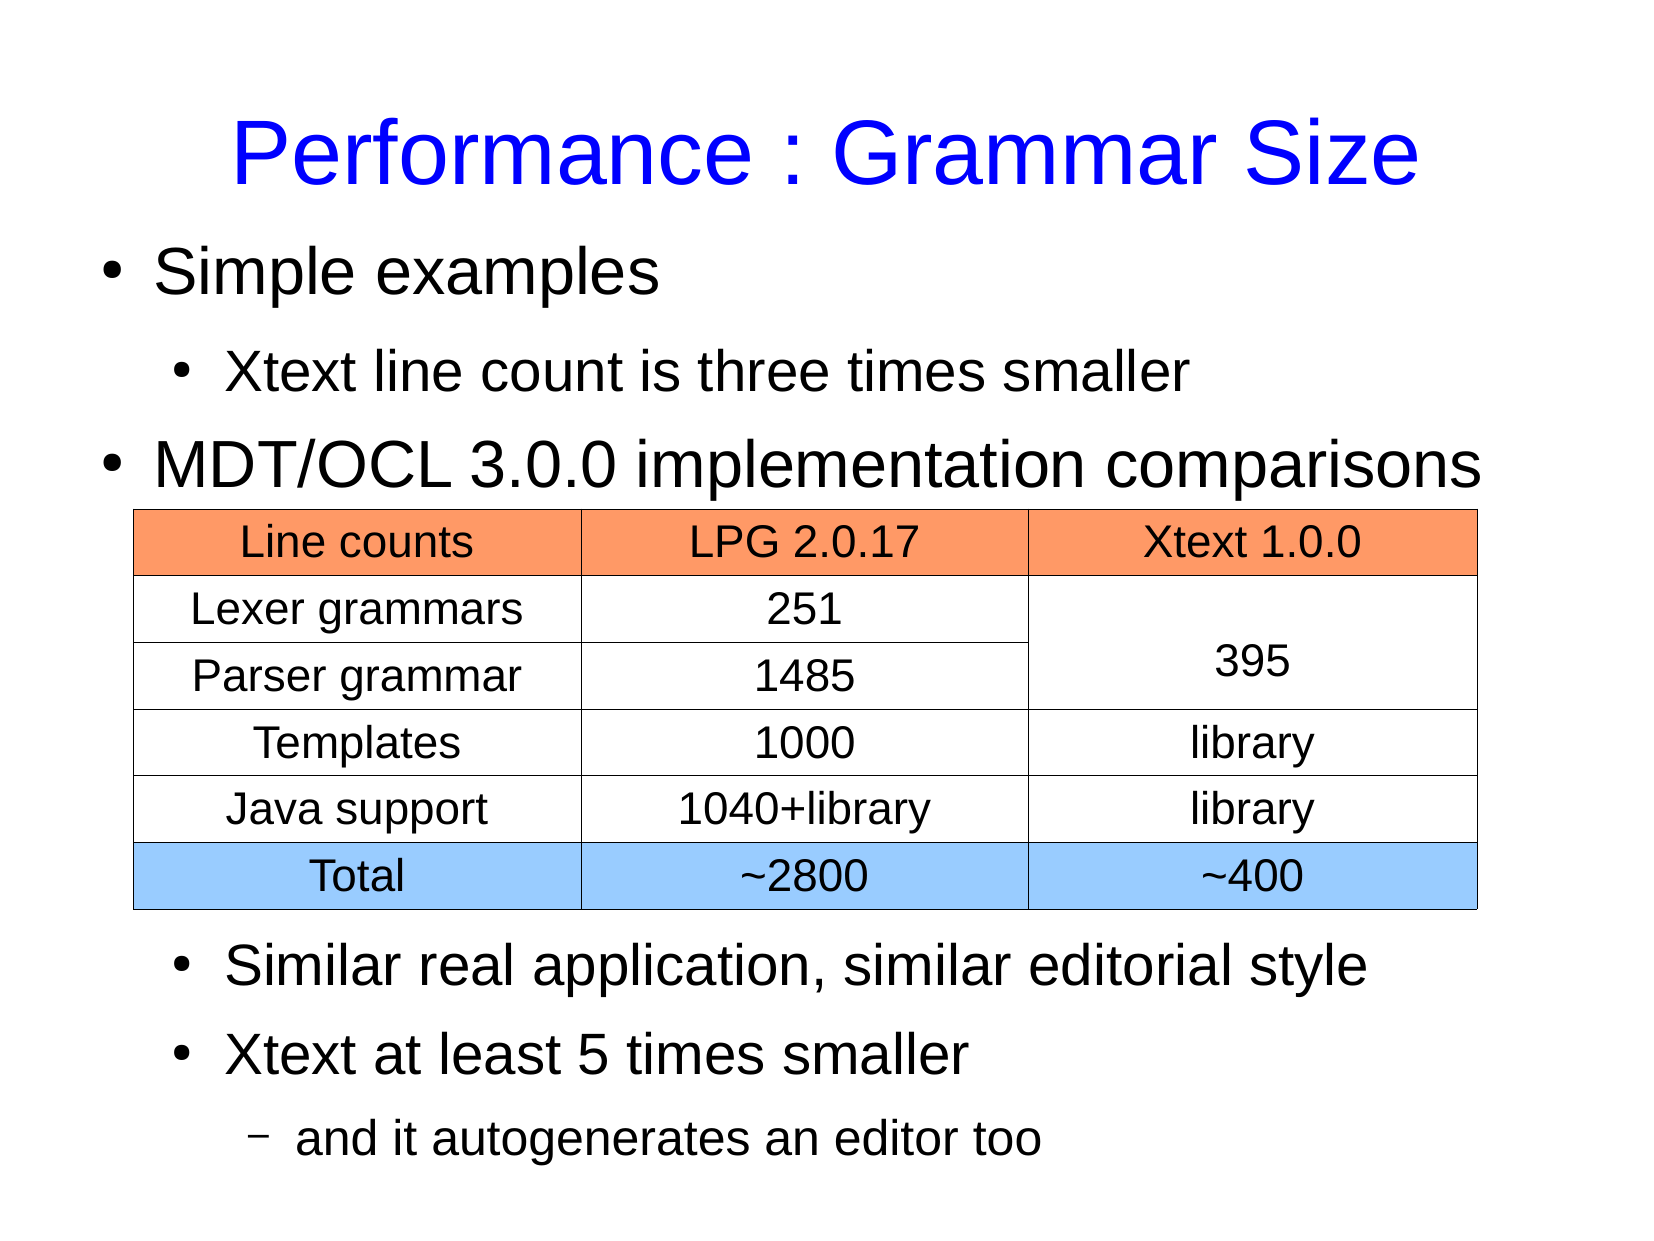

# Performance : Grammar Size
Simple examples
Xtext line count is three times smaller
MDT/OCL 3.0.0 implementation comparisons
Similar real application, similar editorial style
Xtext at least 5 times smaller
and it autogenerates an editor too
| Line counts | LPG 2.0.17 | Xtext 1.0.0 |
| --- | --- | --- |
| Lexer grammars | 251 | 395 |
| Parser grammar | 1485 | |
| Templates | 1000 | library |
| Java support | 1040+library | library |
| Total | ~2800 | ~400 |